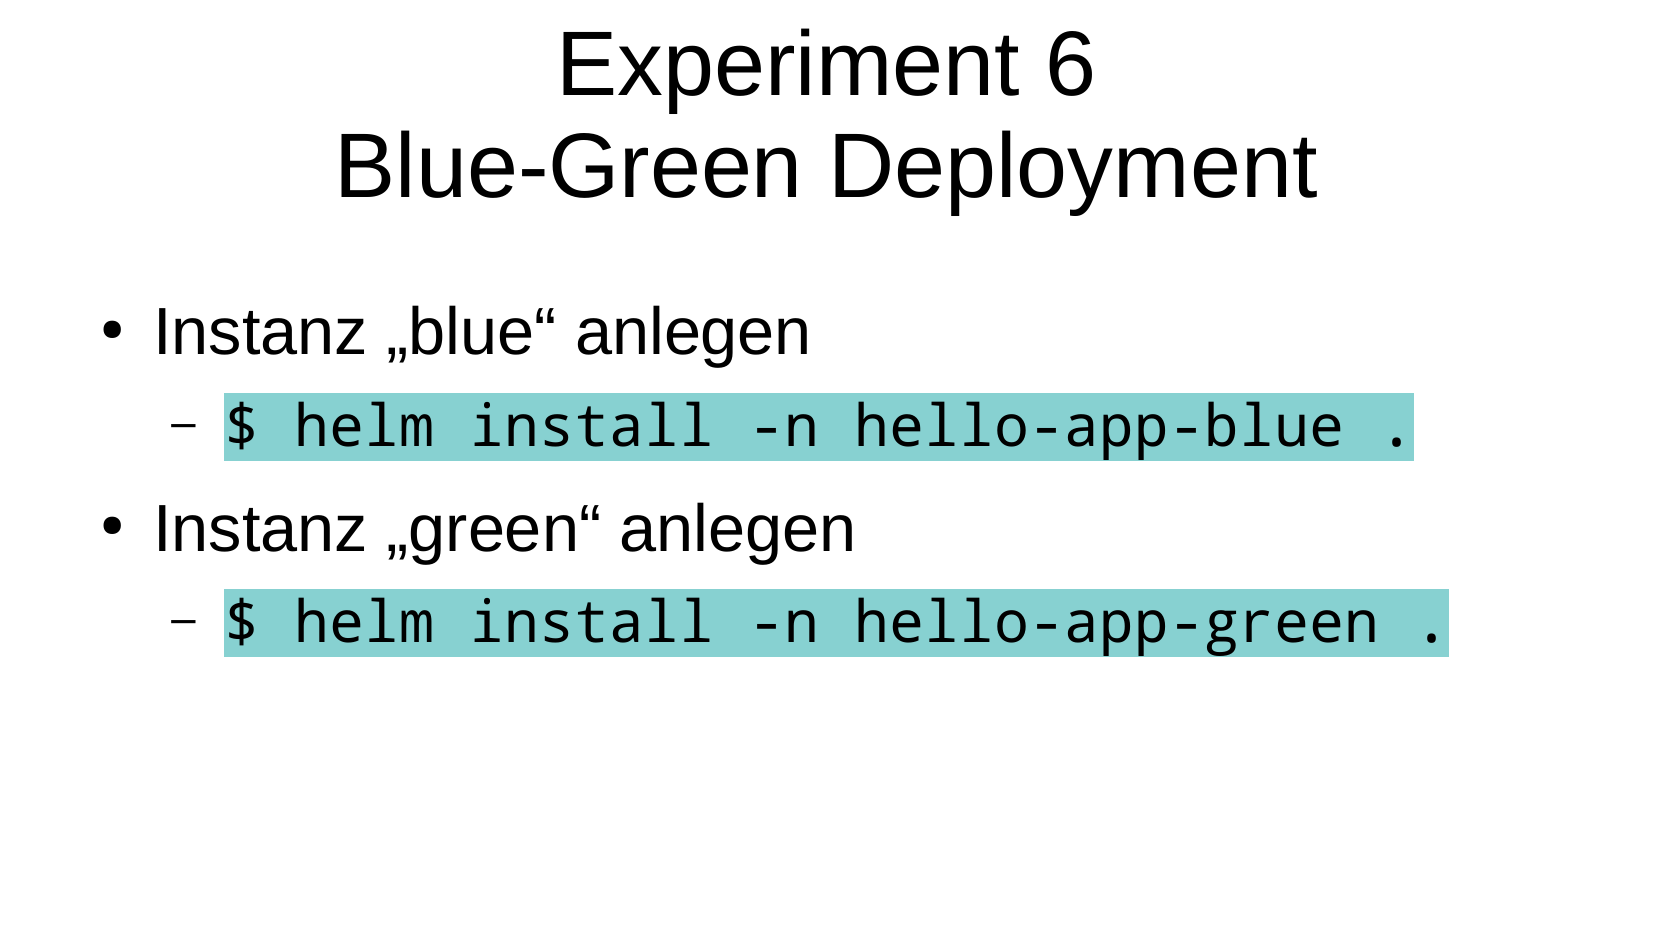

# Experiment 6 Blue-Green Deployment
Instanz „blue“ anlegen
$ helm install -n hello-app-blue .
Instanz „green“ anlegen
$ helm install -n hello-app-green .